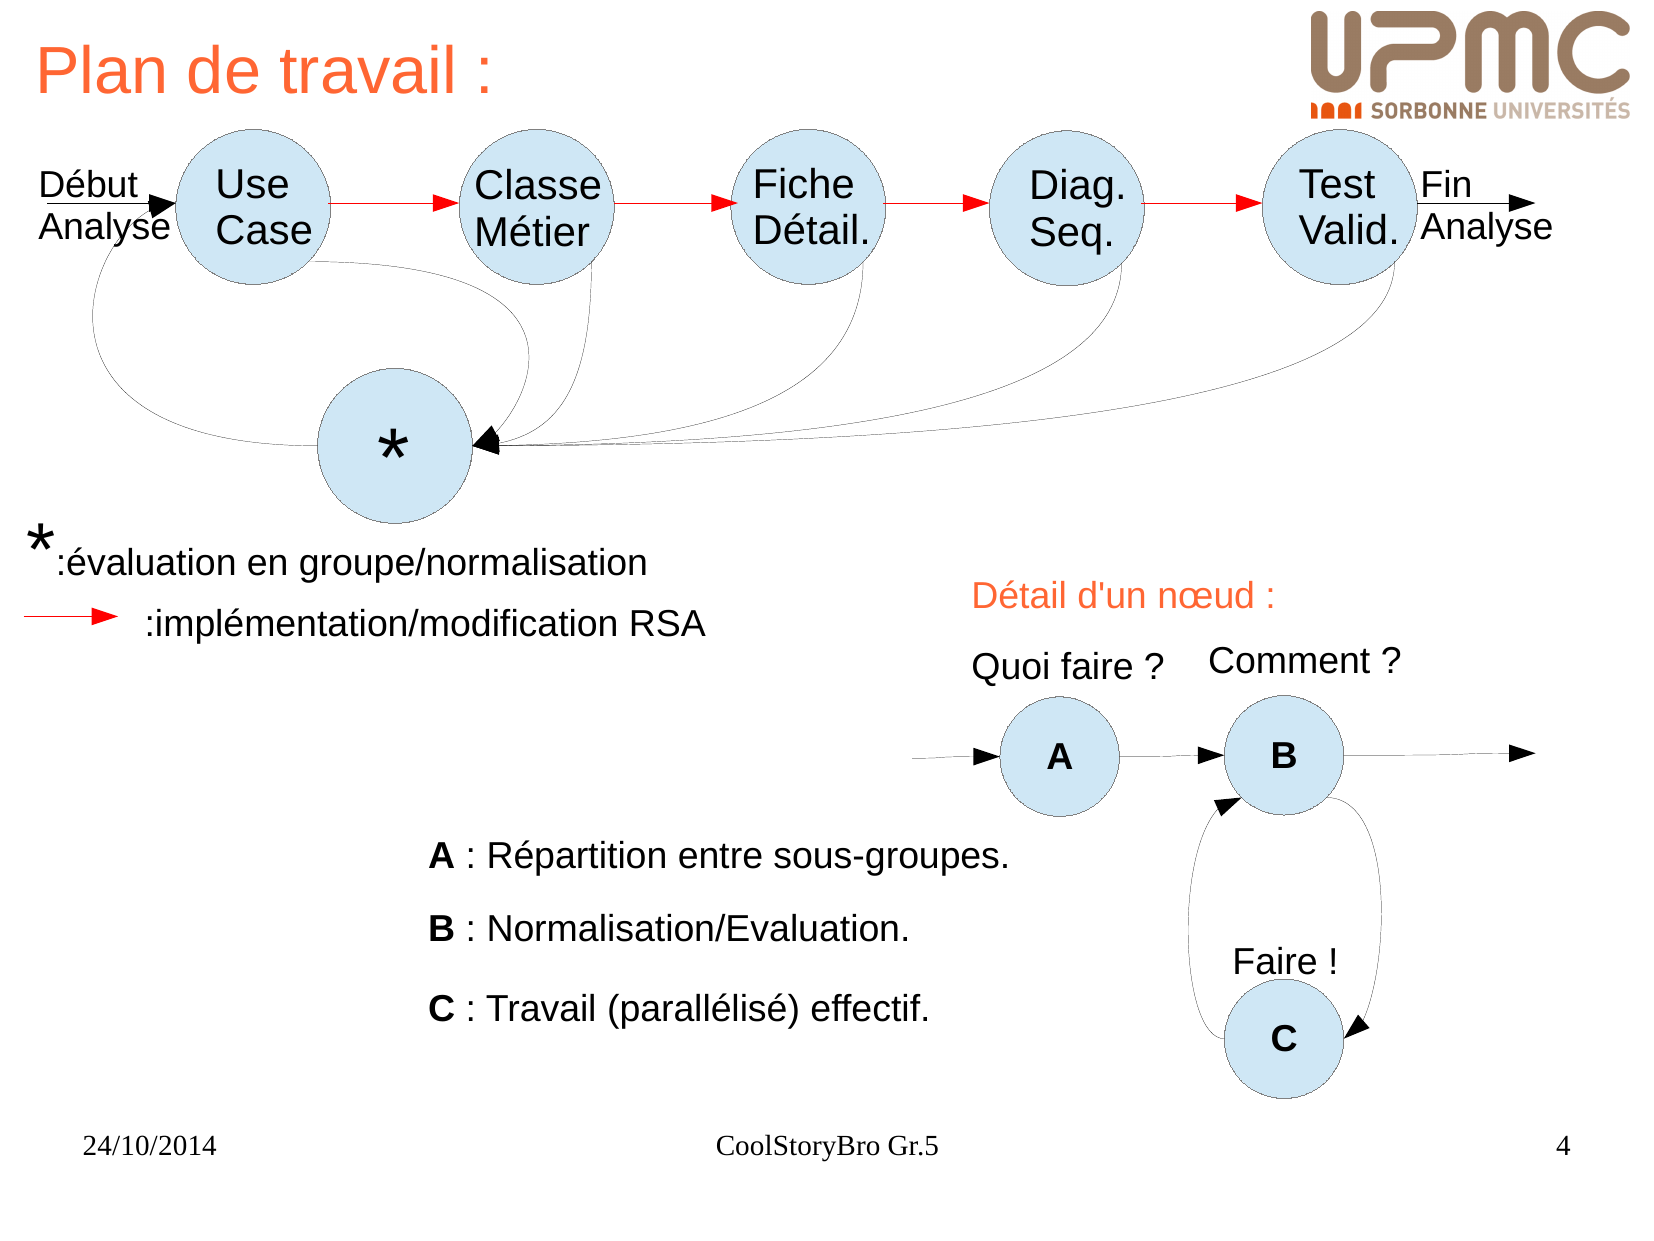

# Plan de travail :
Use
Case
Use
Case
Fiche
Détail.
Use
Case
Use
Case
Test
Valid.
Use
Case
Classe
Métier
Diag.
Seq.
Use
Case
Début Analyse
Fin Analyse
Use
Case
*
*:évaluation en groupe/normalisation
Détail d'un nœud :
Comment ?
:implémentation/modification RSA
Quoi faire ?
B
A
A : Répartition entre sous-groupes.
B : Normalisation/Evaluation.
Faire !
C
C : Travail (parallélisé) effectif.
24/10/2014
CoolStoryBro Gr.5
4